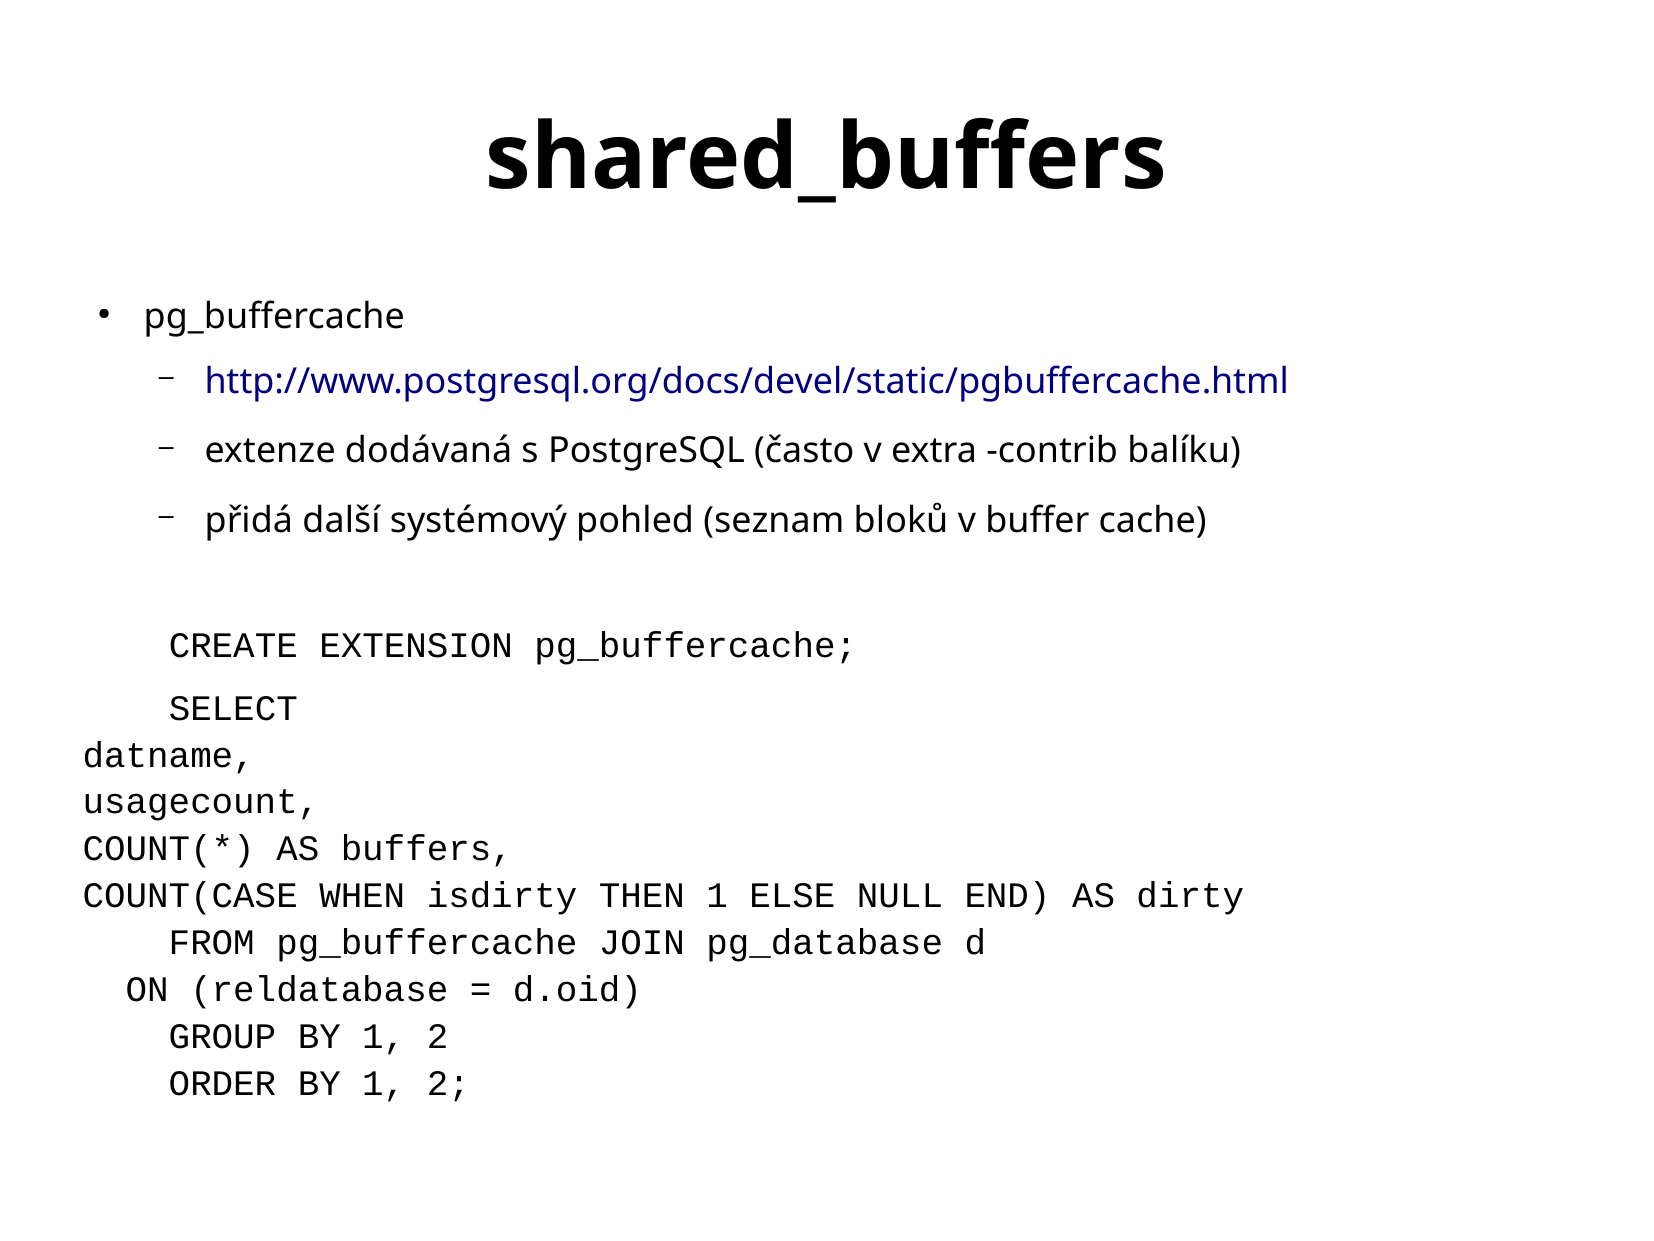

# shared_buffers
pg_buffercache
http://www.postgresql.org/docs/devel/static/pgbuffercache.html
extenze dodávaná s PostgreSQL (často v extra -contrib balíku)
přidá další systémový pohled (seznam bloků v buffer cache)
 CREATE EXTENSION pg_buffercache;
 SELECT
datname,
usagecount,
COUNT(*) AS buffers,
COUNT(CASE WHEN isdirty THEN 1 ELSE NULL END) AS dirty
 FROM pg_buffercache JOIN pg_database d
 ON (reldatabase = d.oid)
 GROUP BY 1, 2
 ORDER BY 1, 2;